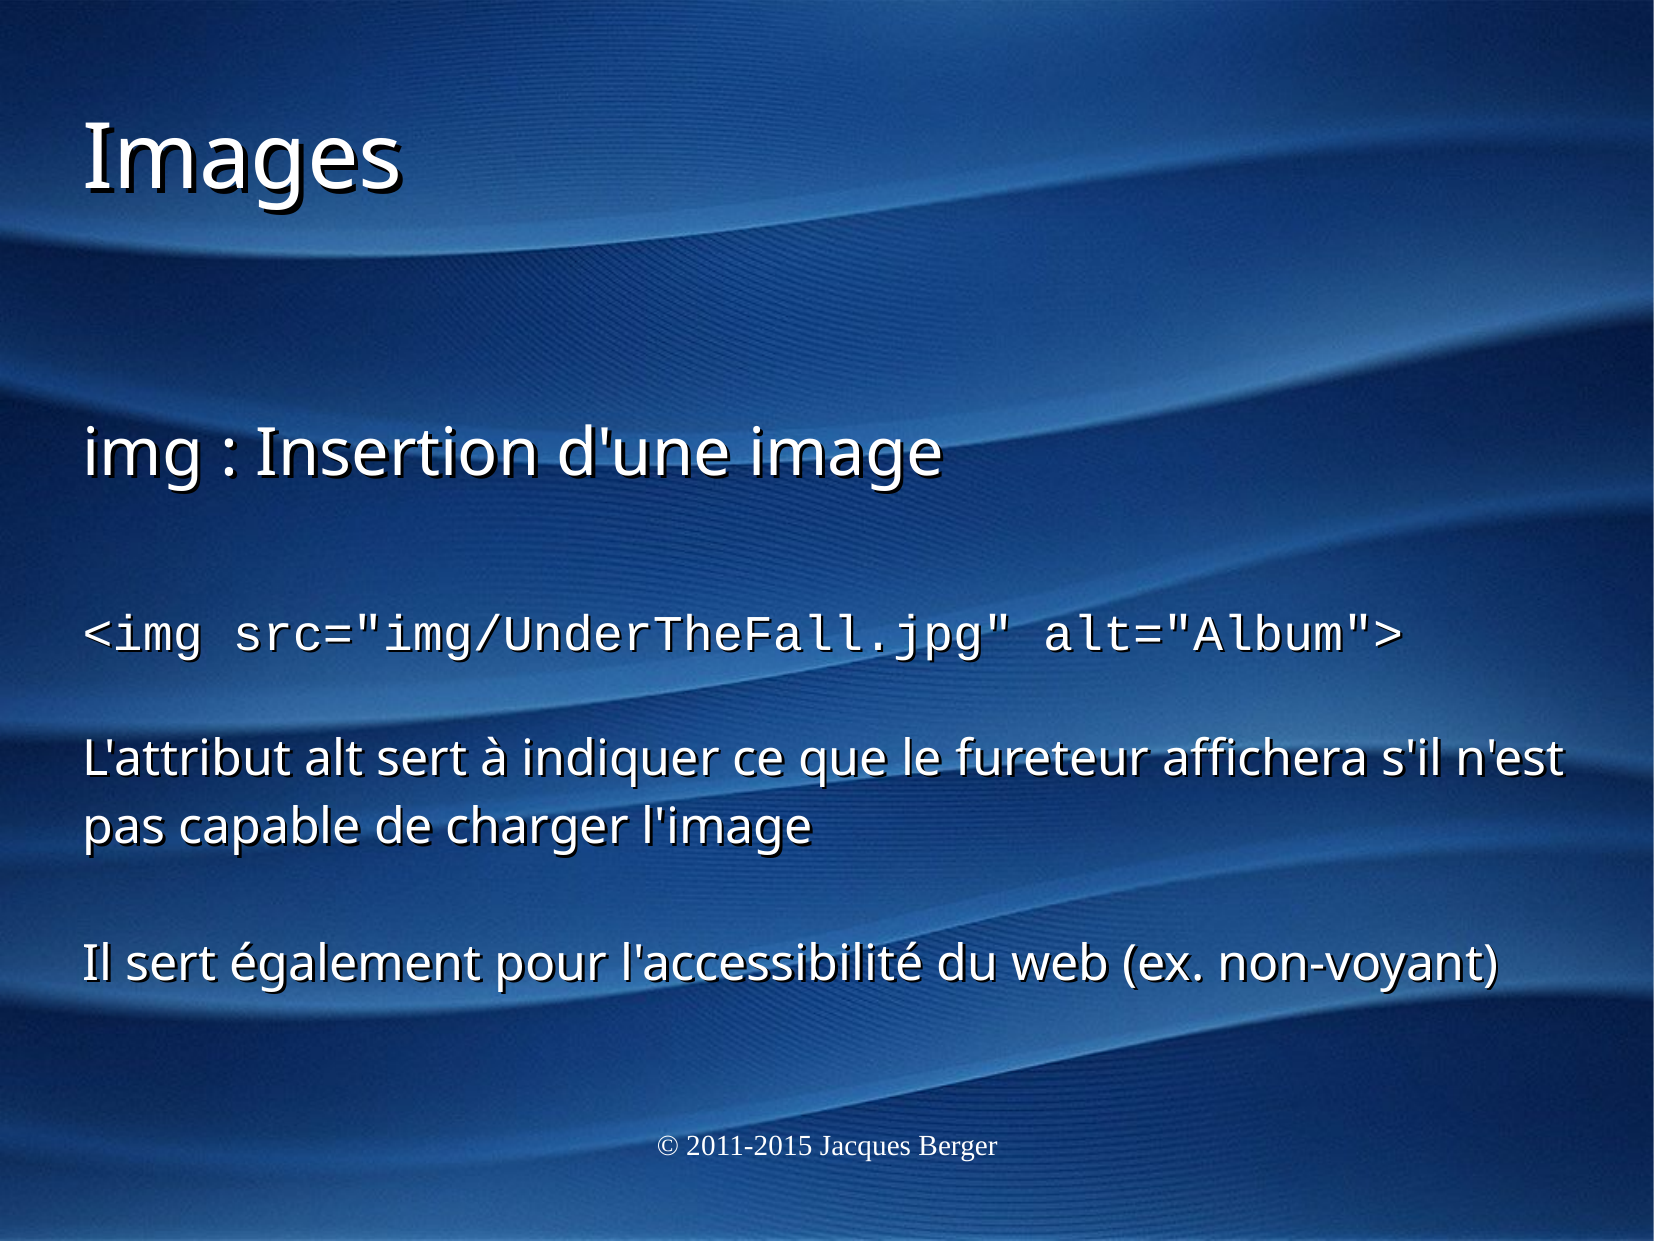

# Images
img : Insertion d'une image
<img src="img/UnderTheFall.jpg" alt="Album">
L'attribut alt sert à indiquer ce que le fureteur affichera s'il n'est pas capable de charger l'image
Il sert également pour l'accessibilité du web (ex. non-voyant)
© 2011-2015 Jacques Berger